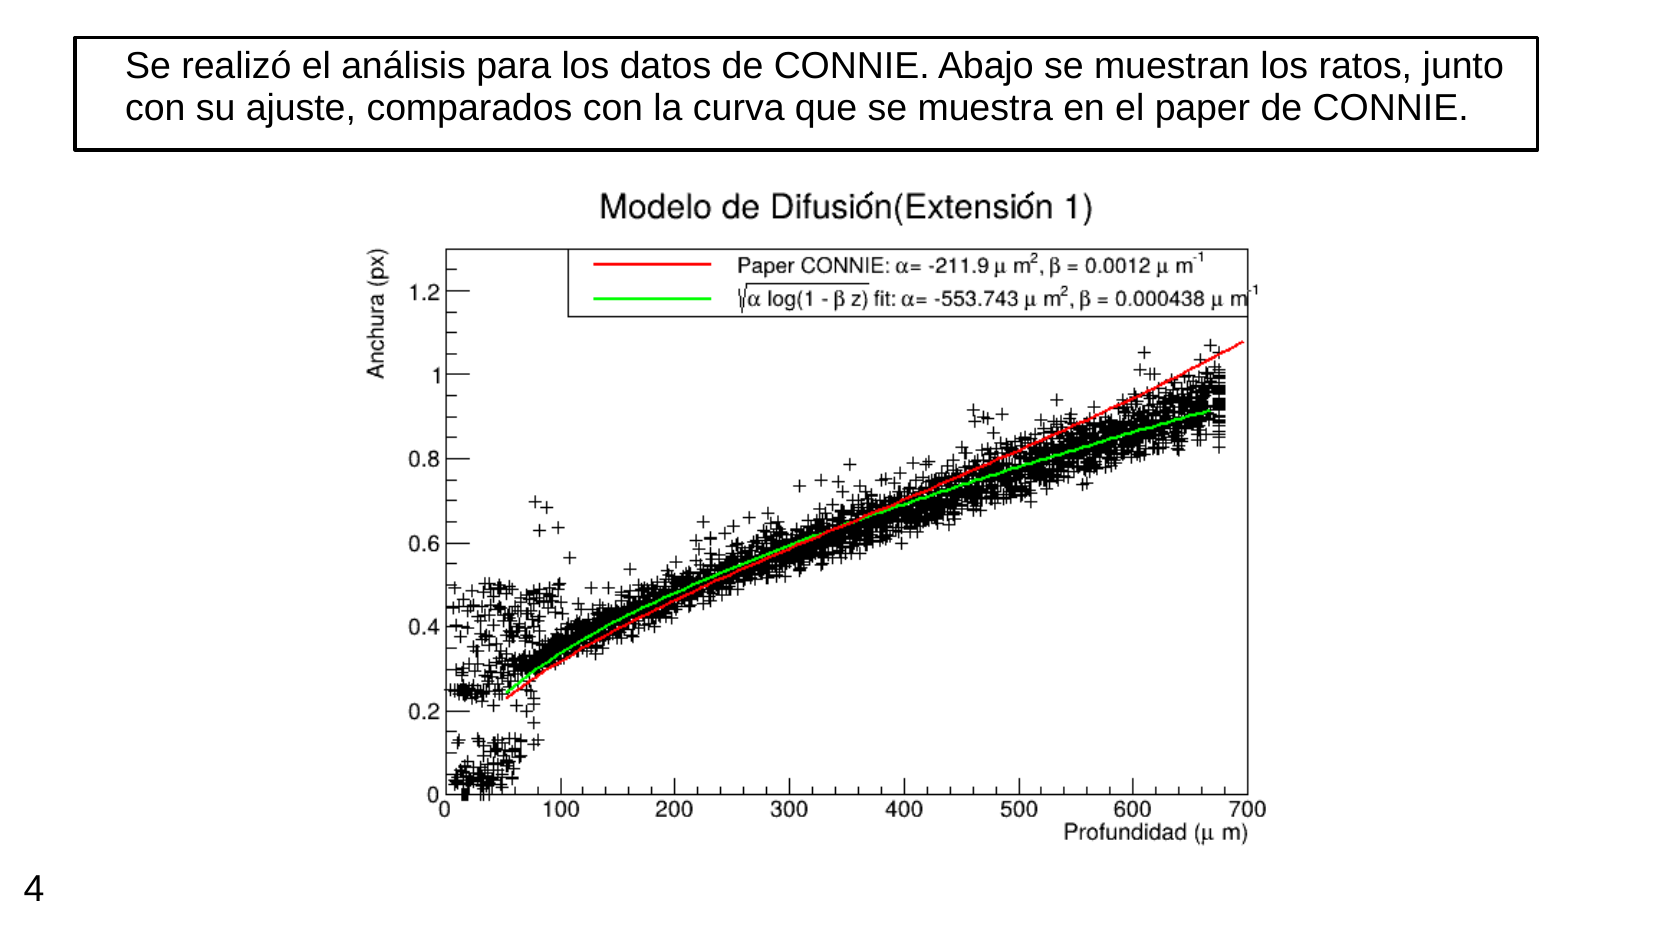

Se realizó el análisis para los datos de CONNIE. Abajo se muestran los ratos, junto con su ajuste, comparados con la curva que se muestra en el paper de CONNIE.